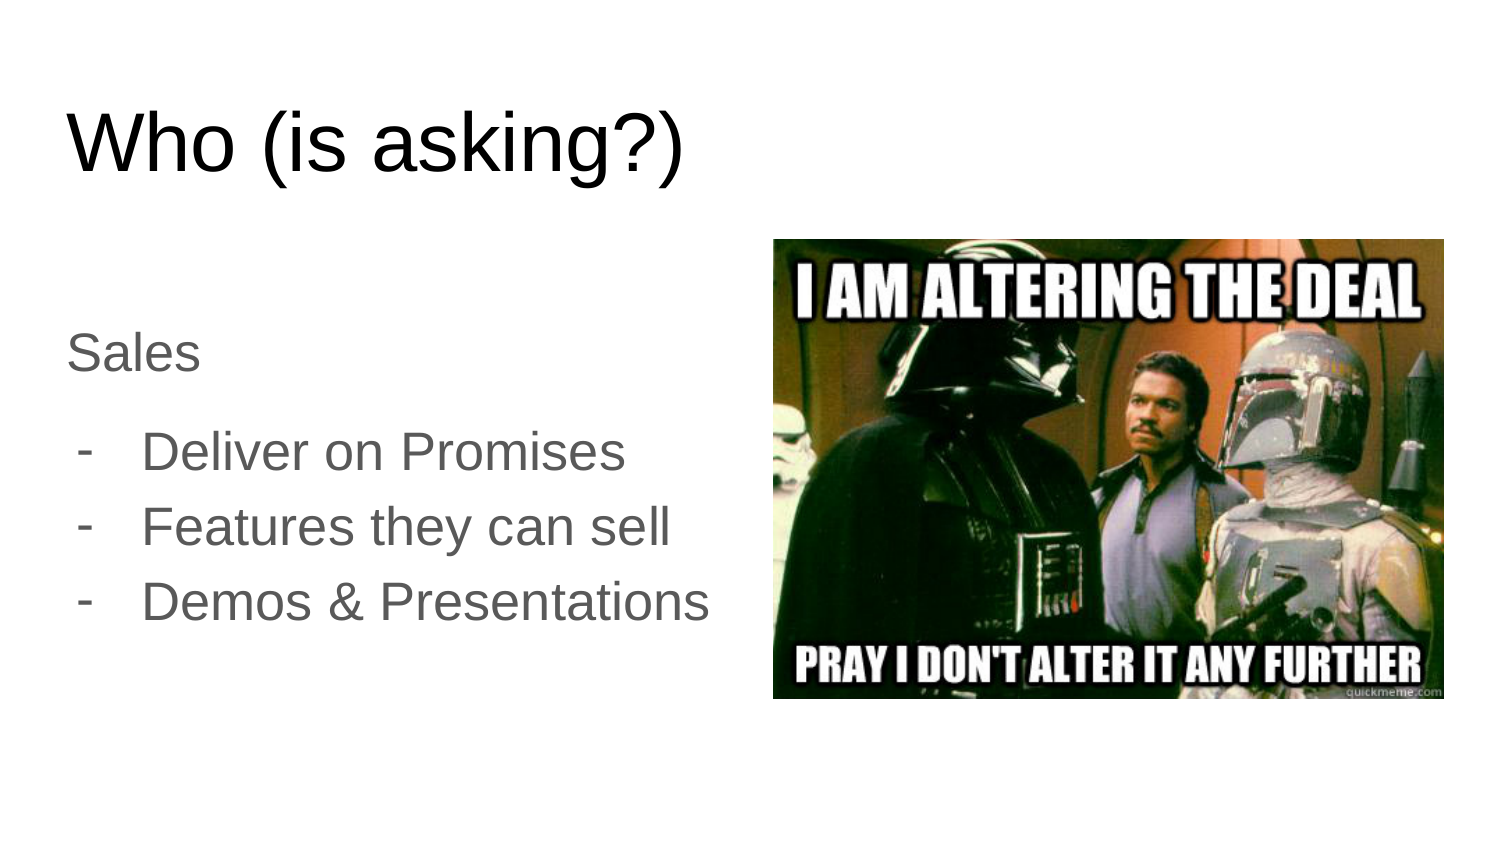

# Who (is asking?)
Sales
Deliver on Promises
Features they can sell
Demos & Presentations